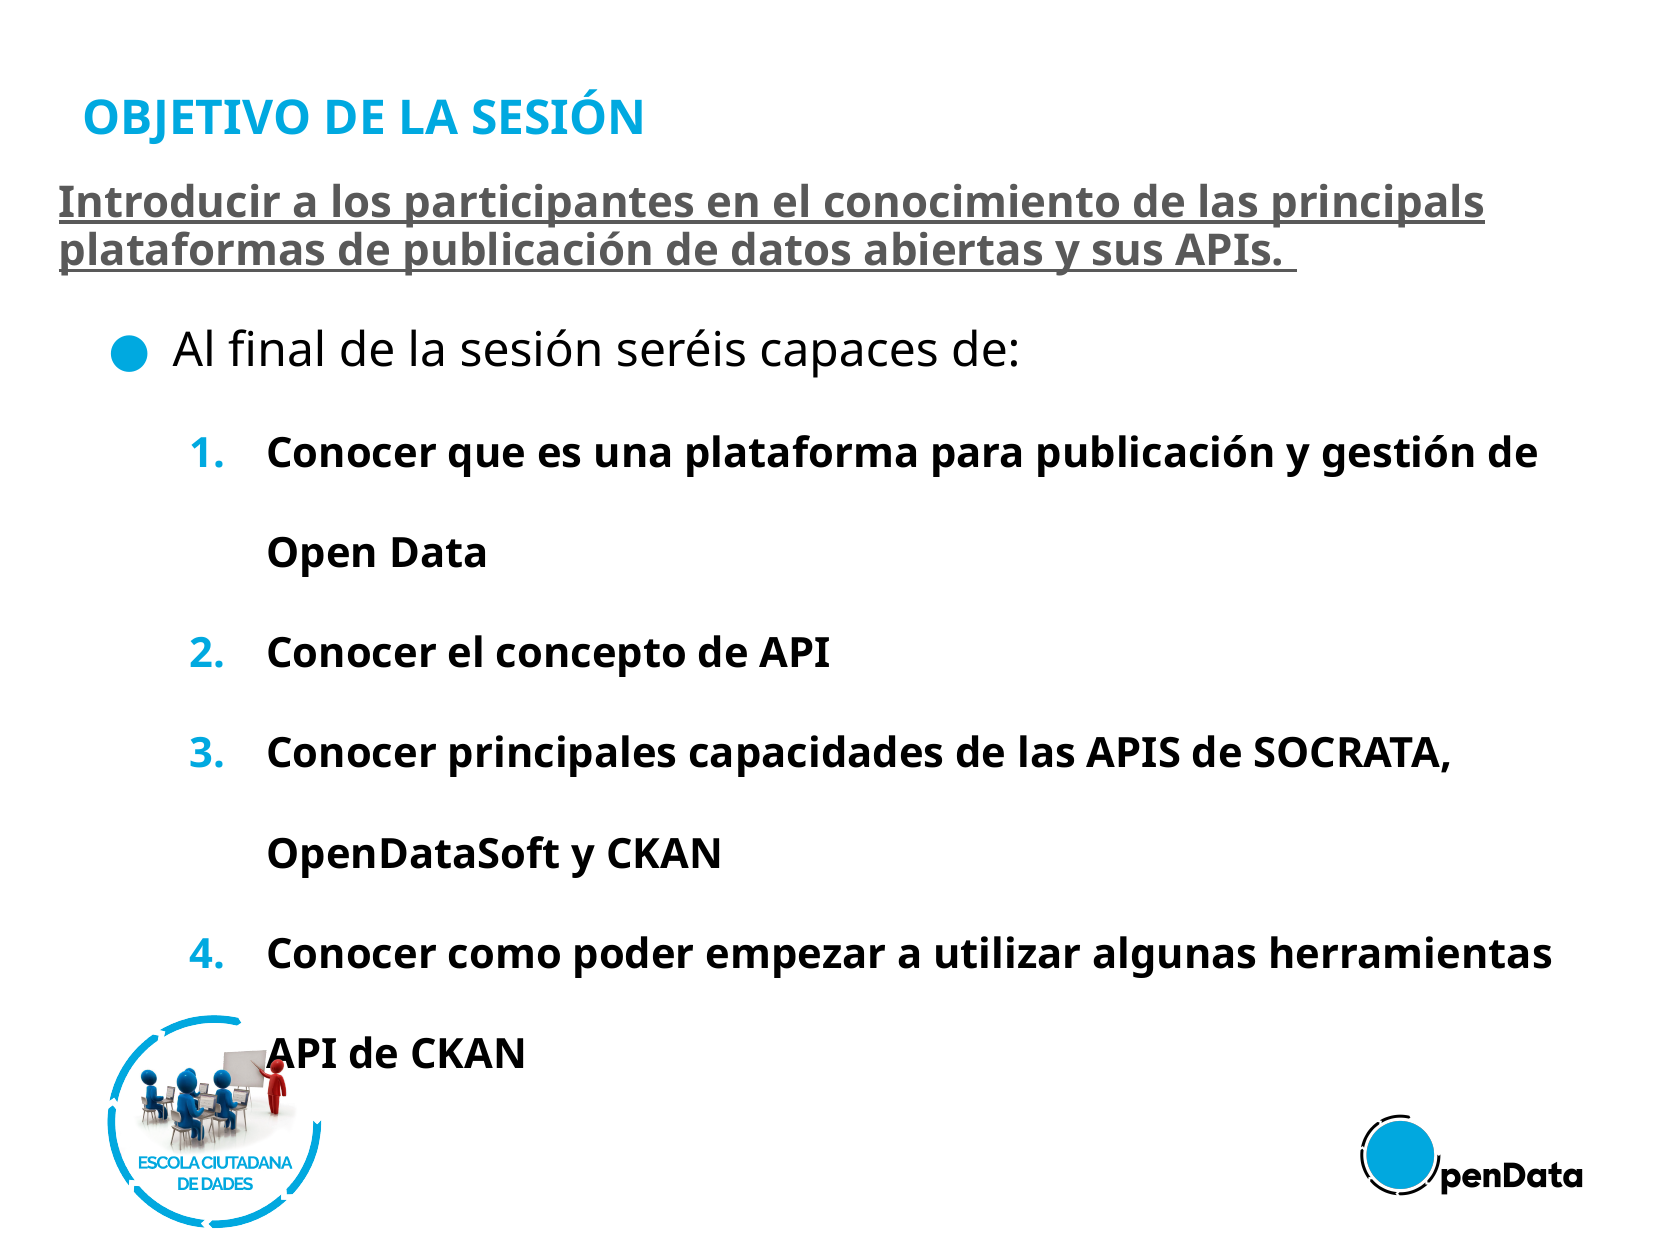

OBJETIVO DE LA SESIÓN
Introducir a los participantes en el conocimiento de las principals plataformas de publicación de datos abiertas y sus APIs.
Al final de la sesión seréis capaces de:
Conocer que es una plataforma para publicación y gestión de Open Data
Conocer el concepto de API
Conocer principales capacidades de las APIS de SOCRATA, OpenDataSoft y CKAN
Conocer como poder empezar a utilizar algunas herramientas API de CKAN